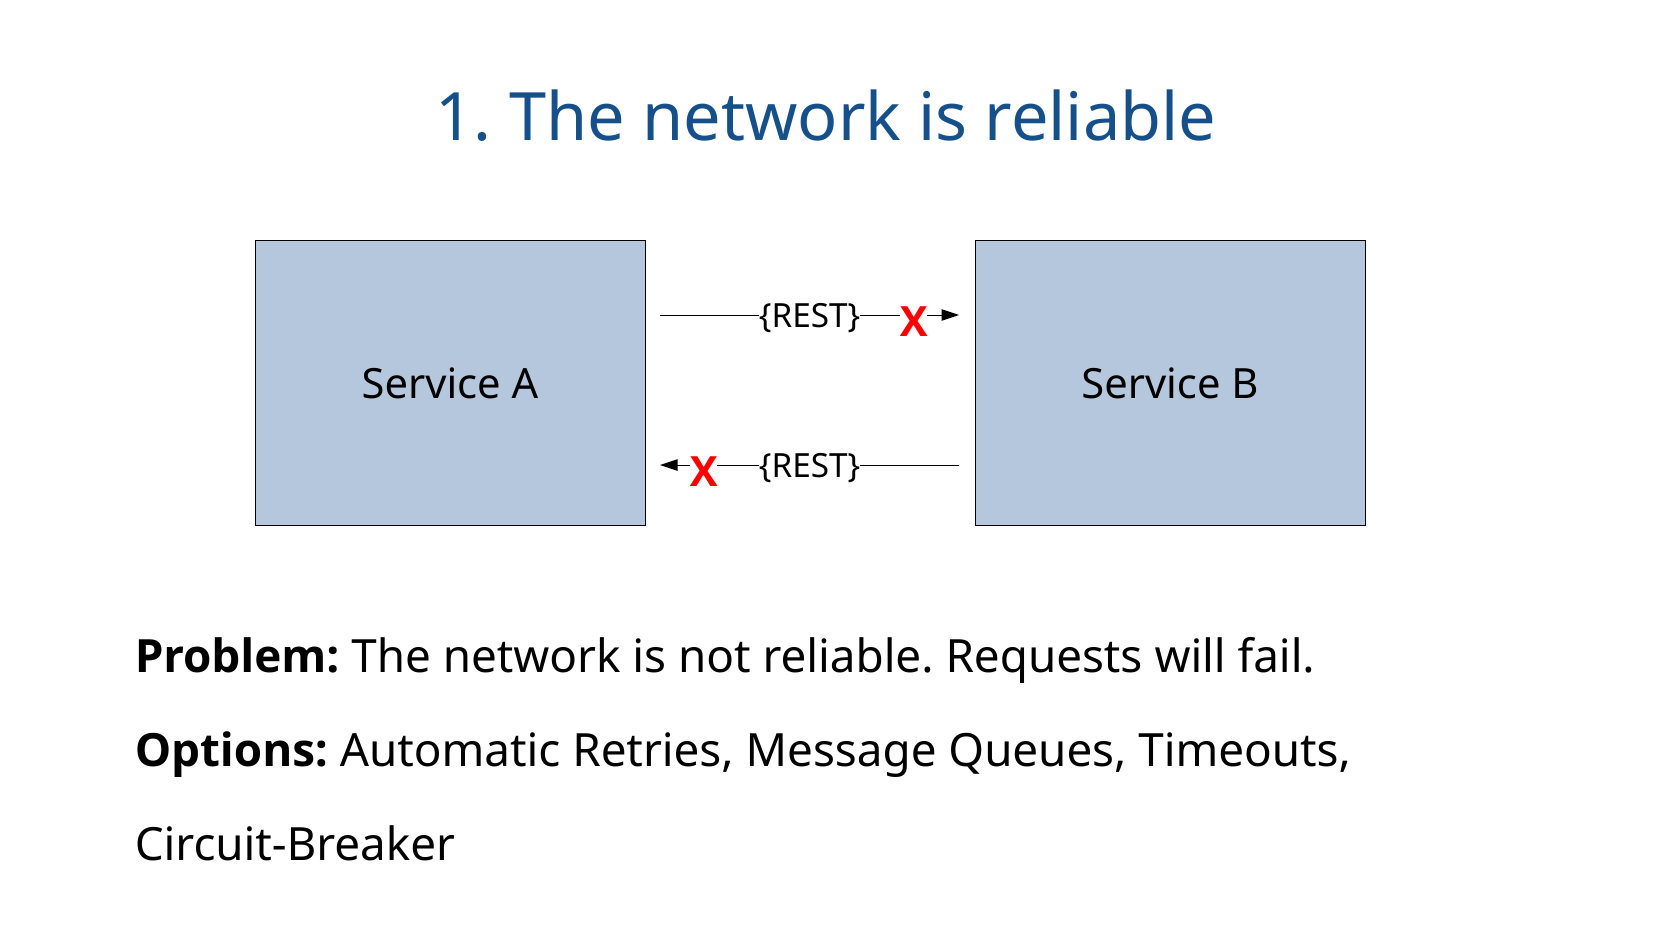

# 1. The network is reliable
Service A
Service B
X
X
Problem: The network is not reliable. Requests will fail.
Options: Automatic Retries, Message Queues, Timeouts, Circuit-Breaker